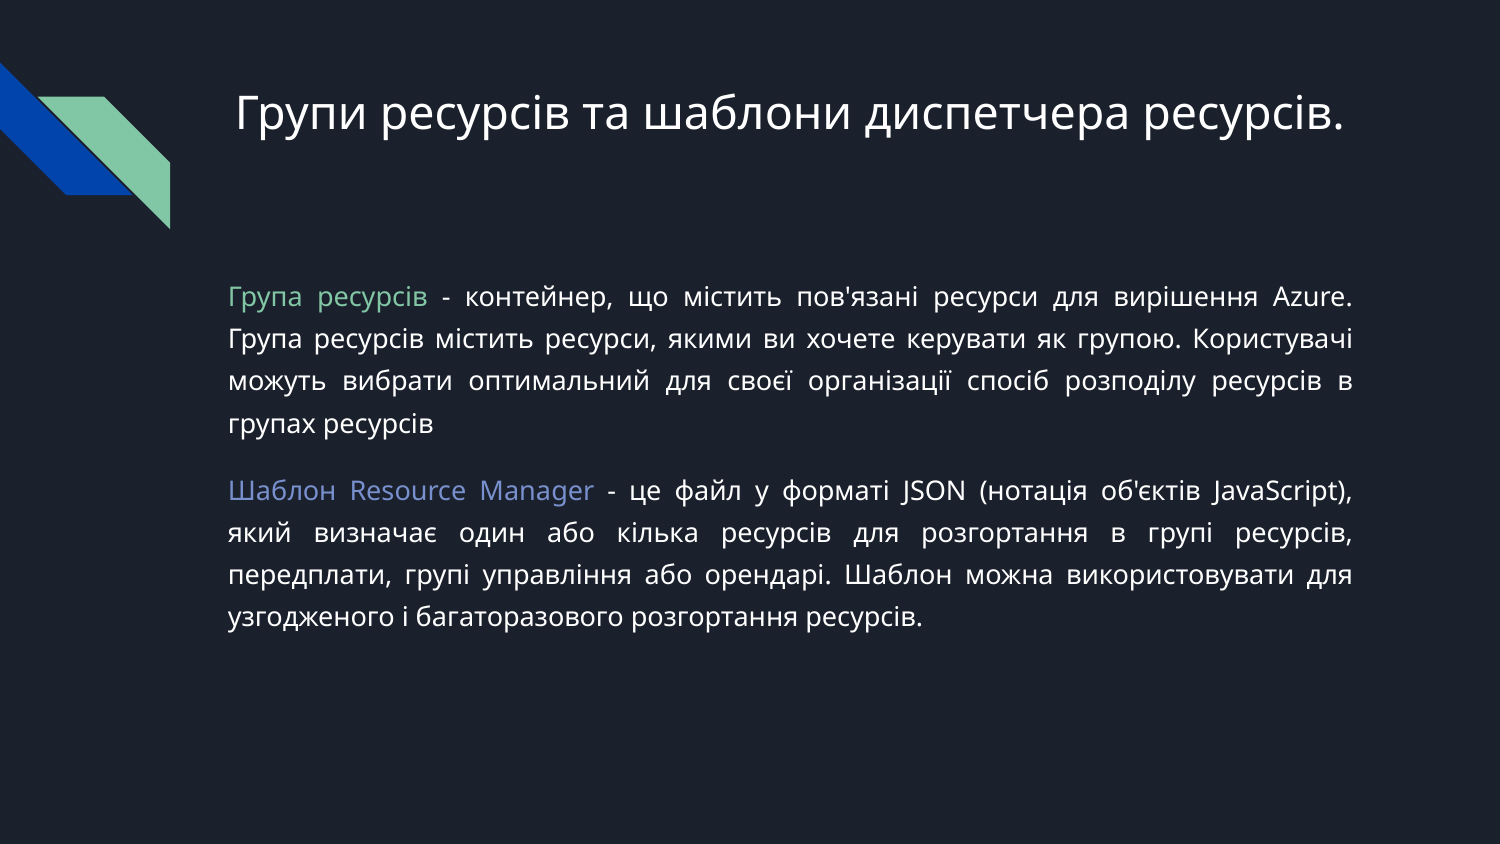

# Групи ресурсів та шаблони диспетчера ресурсів.
Група ресурсів - контейнер, що містить пов'язані ресурси для вирішення Azure. Група ресурсів містить ресурси, якими ви хочете керувати як групою. Користувачі можуть вибрати оптимальний для своєї організації спосіб розподілу ресурсів в групах ресурсів
Шаблон Resource Manager - це файл у форматі JSON (нотація об'єктів JavaScript), який визначає один або кілька ресурсів для розгортання в групі ресурсів, передплати, групі управління або орендарі. Шаблон можна використовувати для узгодженого і багаторазового розгортання ресурсів.